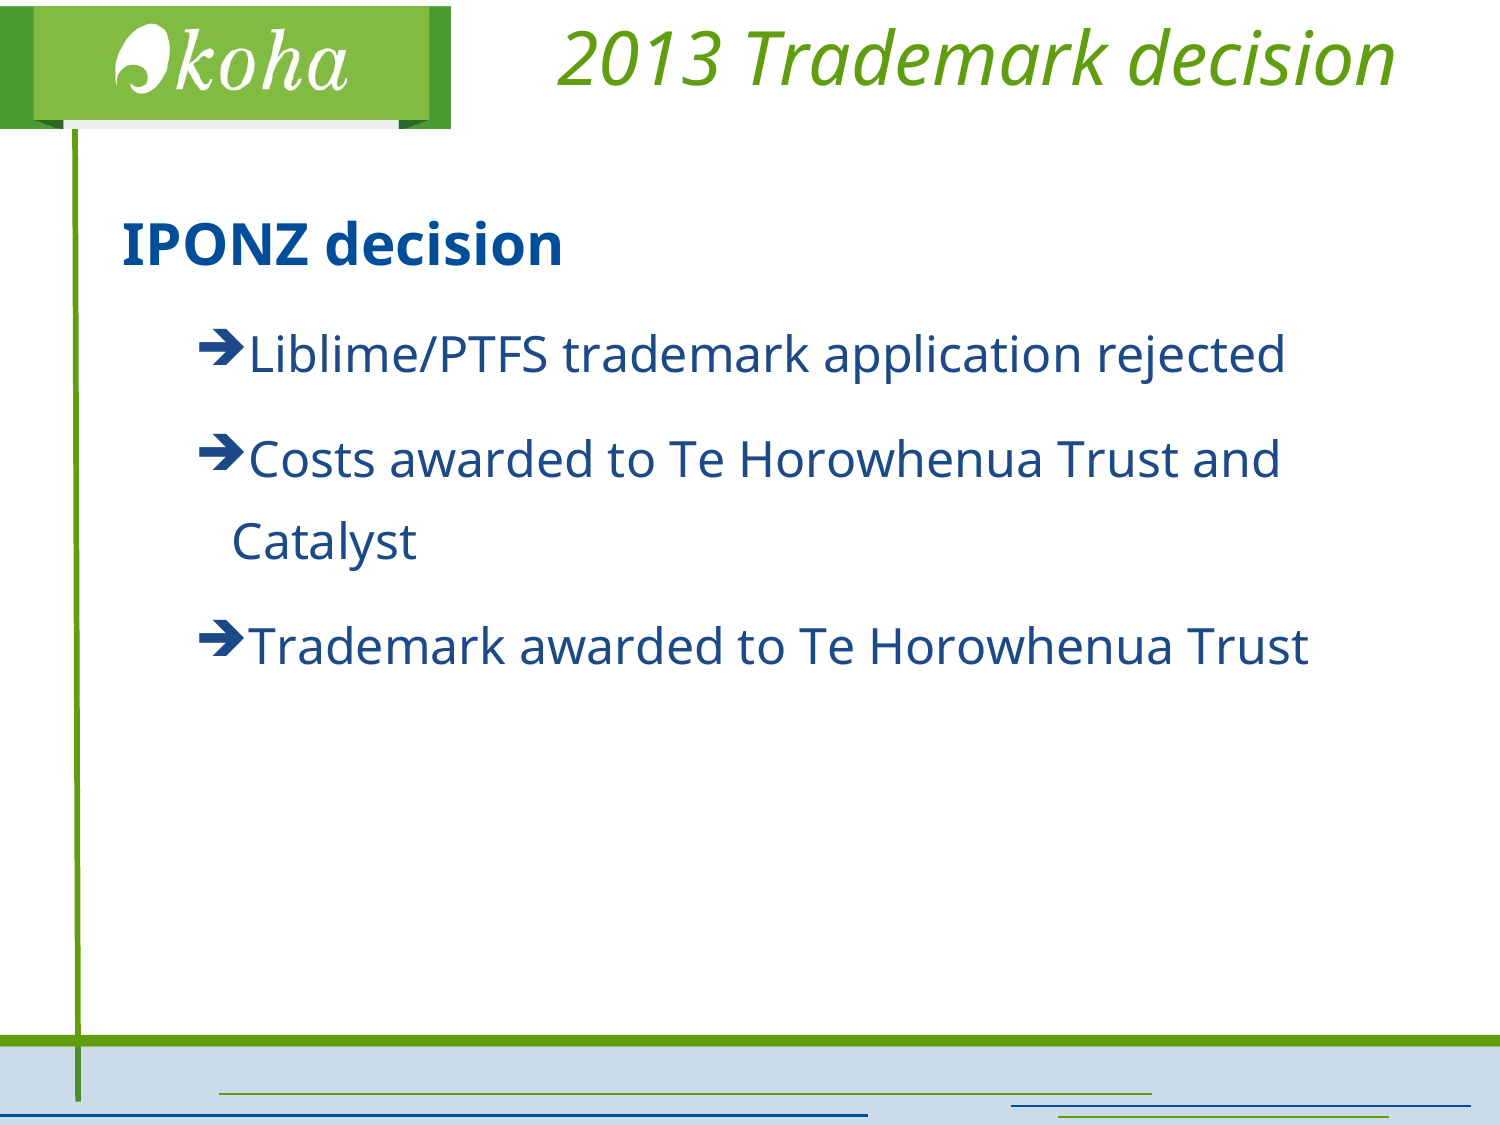

# 2013 Trademark decision
IPONZ decision
Liblime/PTFS trademark application rejected
Costs awarded to Te Horowhenua Trust and Catalyst
Trademark awarded to Te Horowhenua Trust